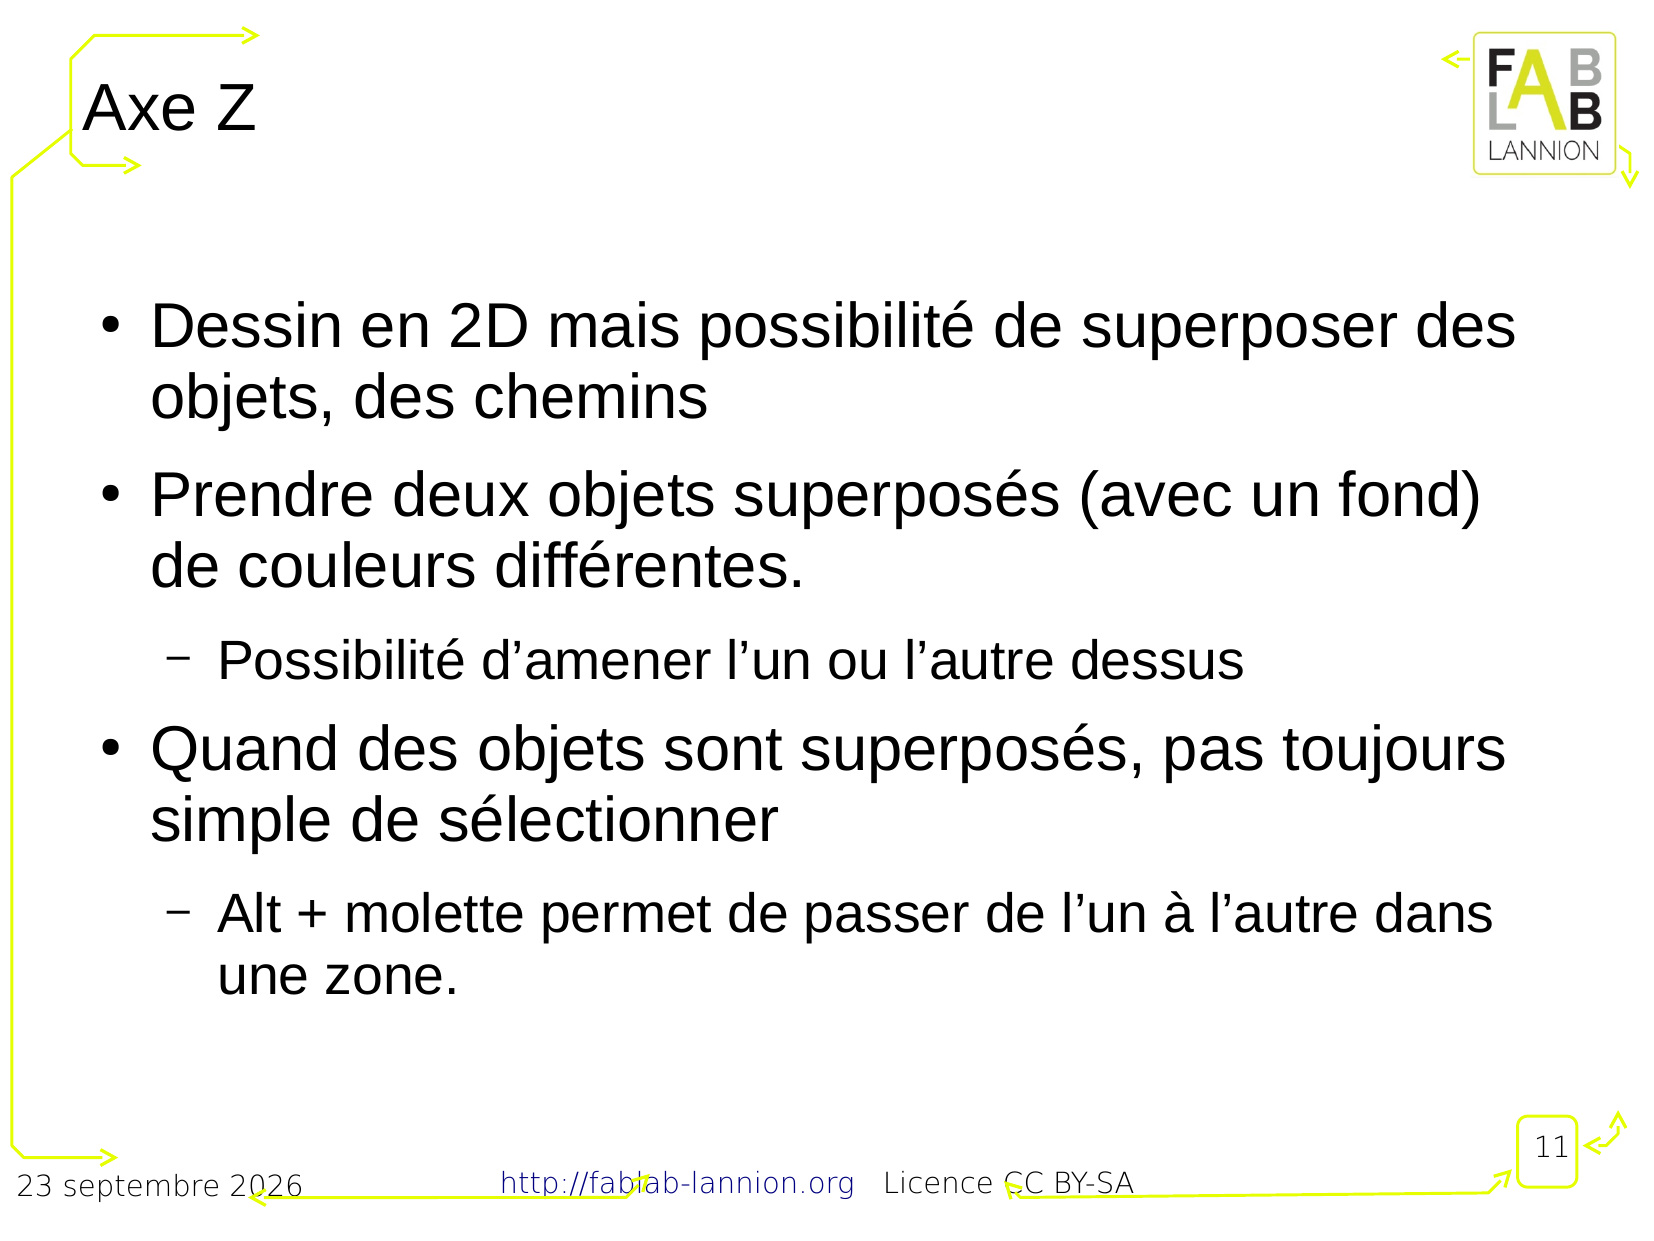

# Axe Z
Dessin en 2D mais possibilité de superposer des objets, des chemins
Prendre deux objets superposés (avec un fond) de couleurs différentes.
Possibilité d’amener l’un ou l’autre dessus
Quand des objets sont superposés, pas toujours simple de sélectionner
Alt + molette permet de passer de l’un à l’autre dans une zone.
11